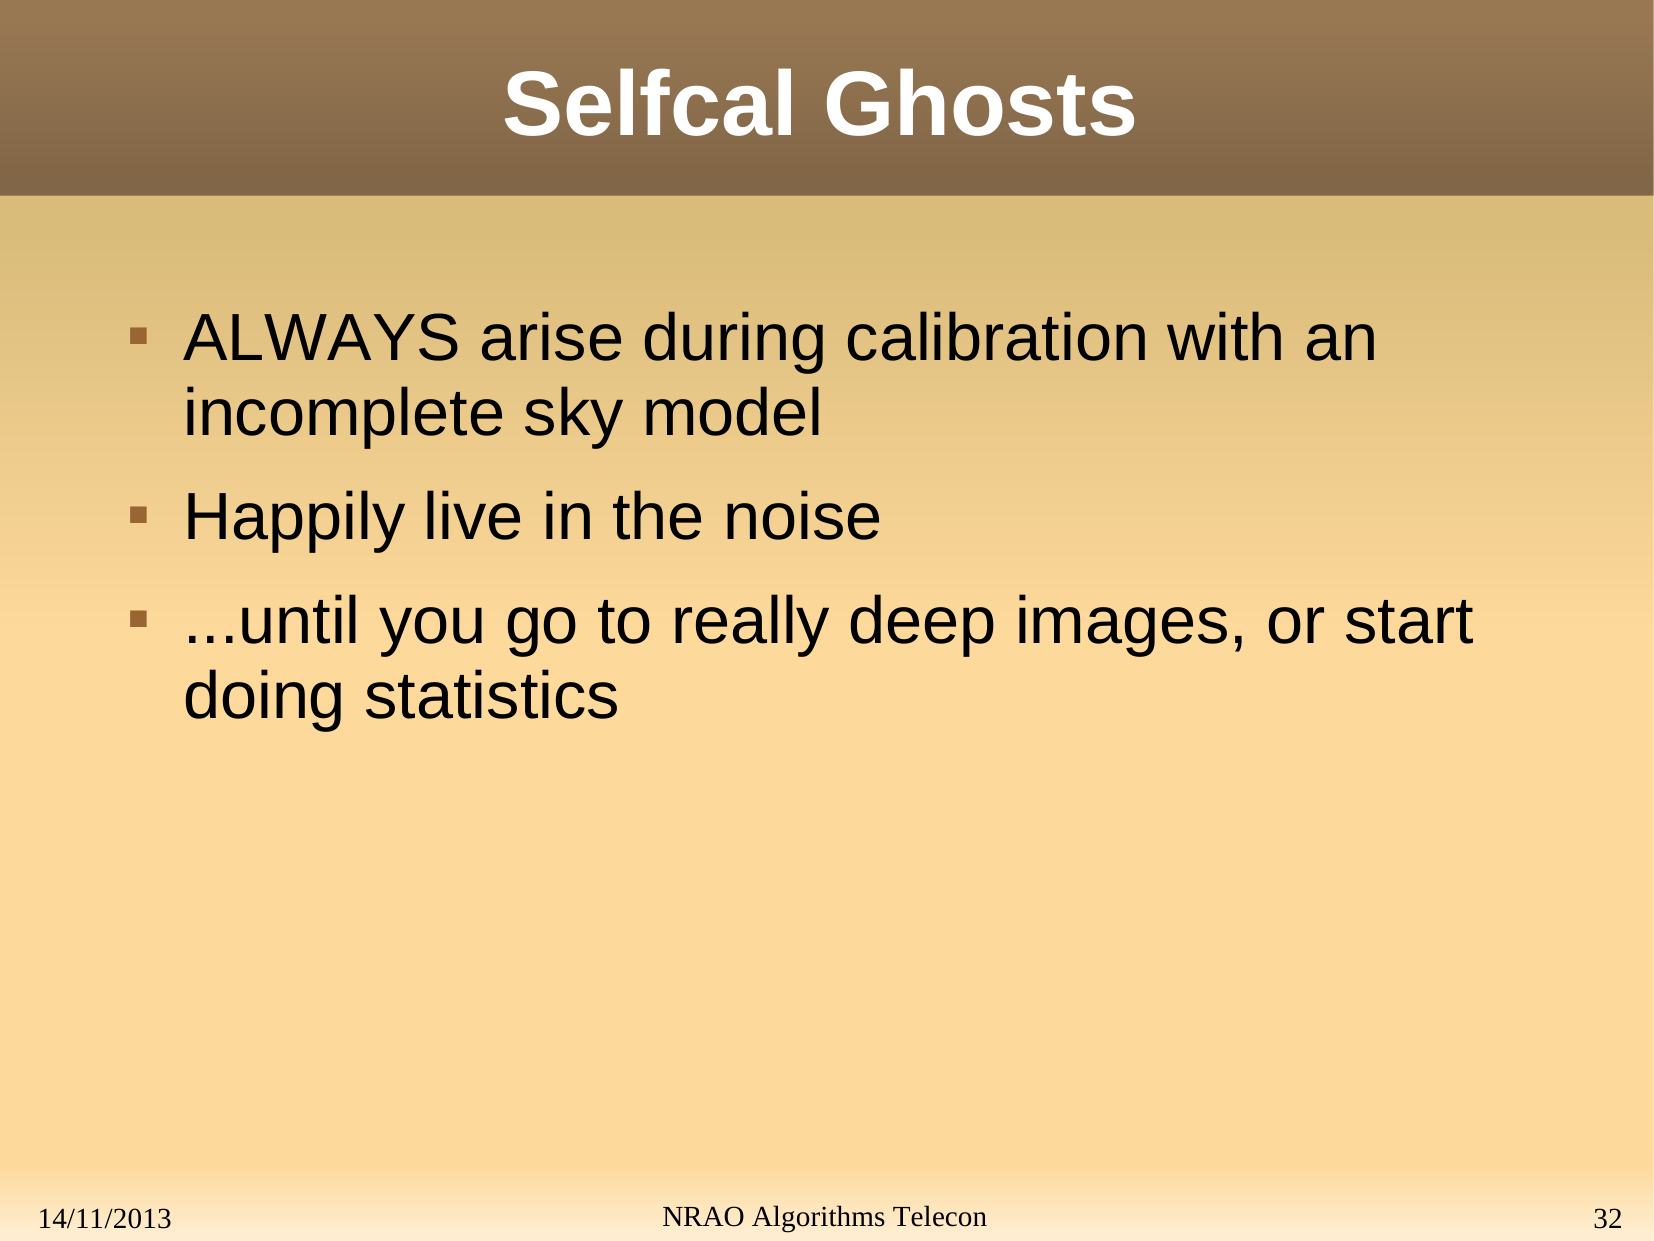

# Selfcal Ghosts
ALWAYS arise during calibration with an incomplete sky model
Happily live in the noise
...until you go to really deep images, or start doing statistics
NRAO Algorithms Telecon
14/11/2013
32